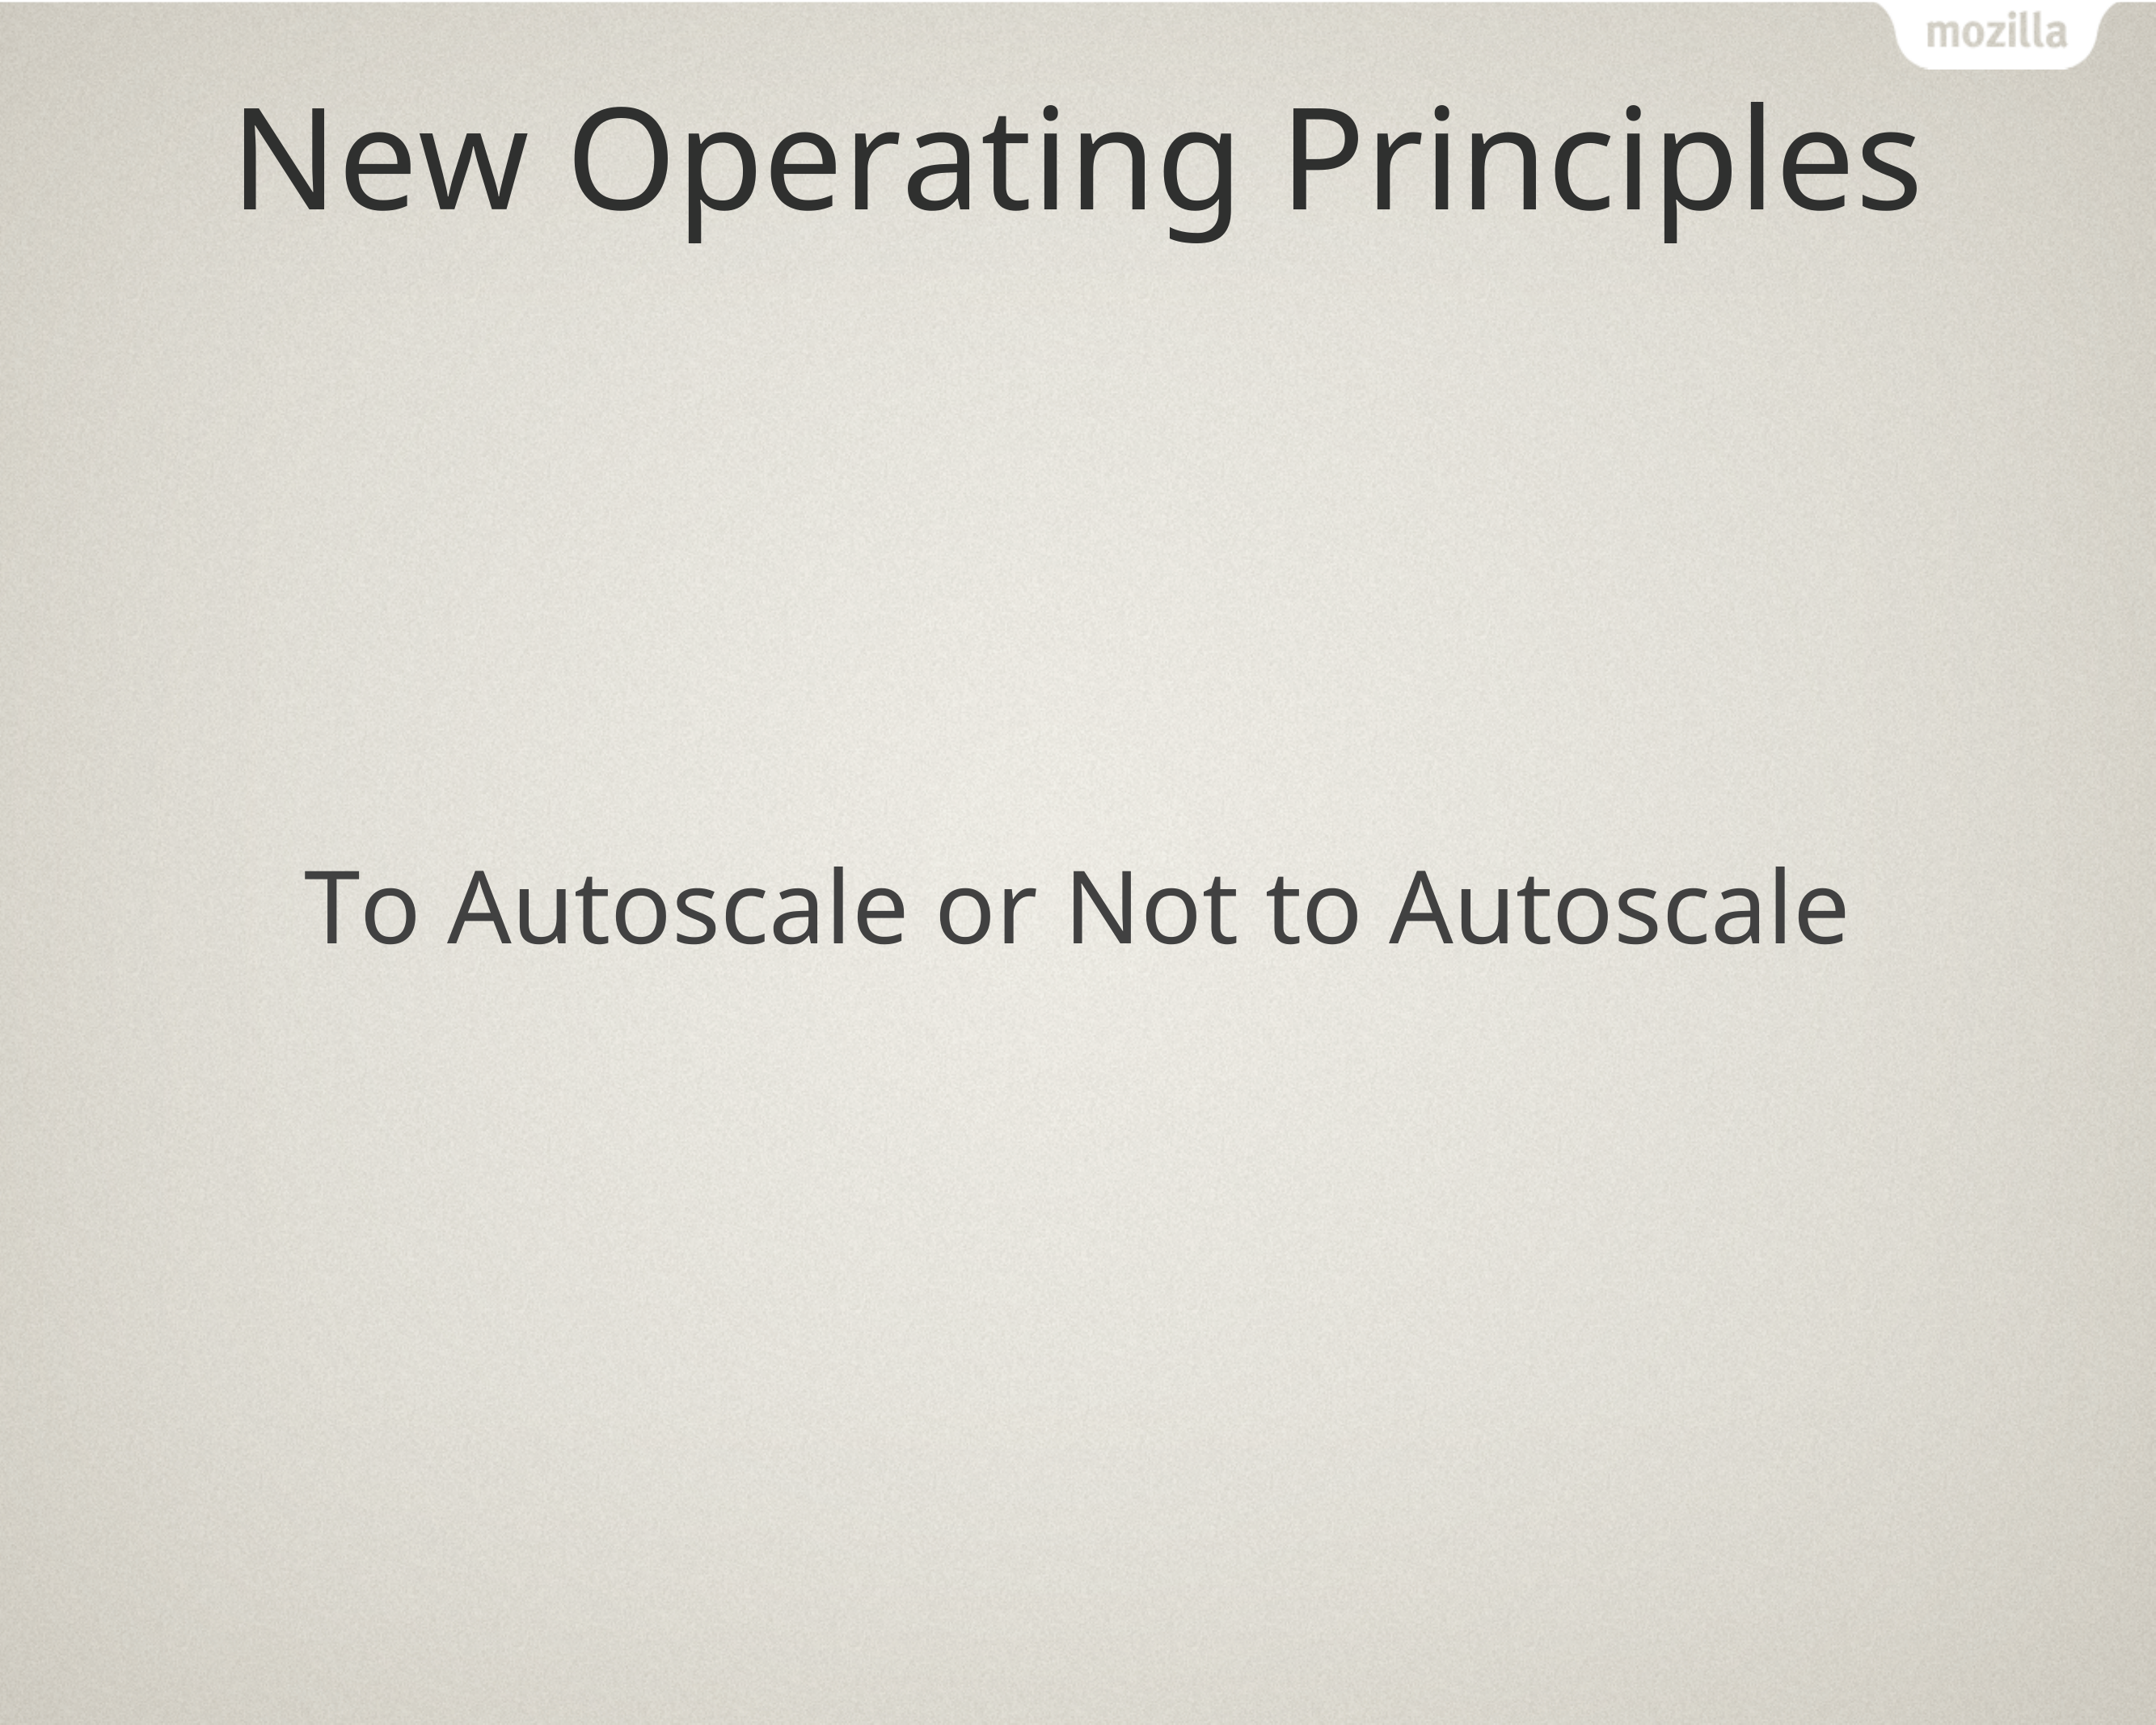

# New Operating Principles
To Autoscale or Not to Autoscale